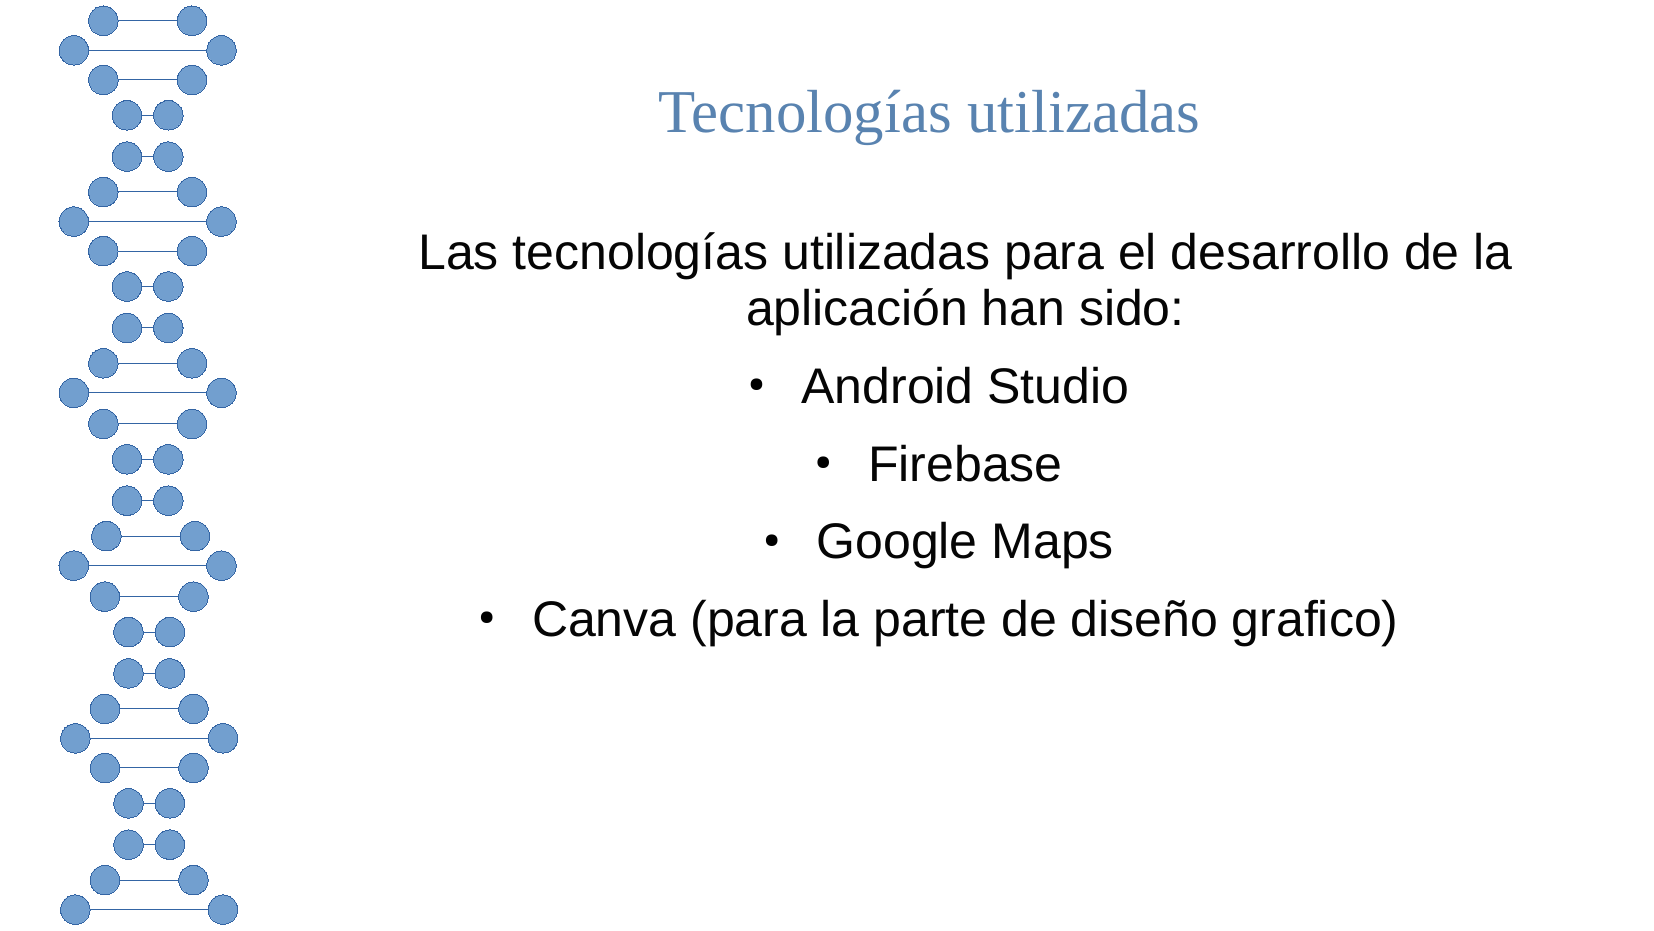

# Tecnologías utilizadas
Las tecnologías utilizadas para el desarrollo de la aplicación han sido:
Android Studio
Firebase
Google Maps
Canva (para la parte de diseño grafico)